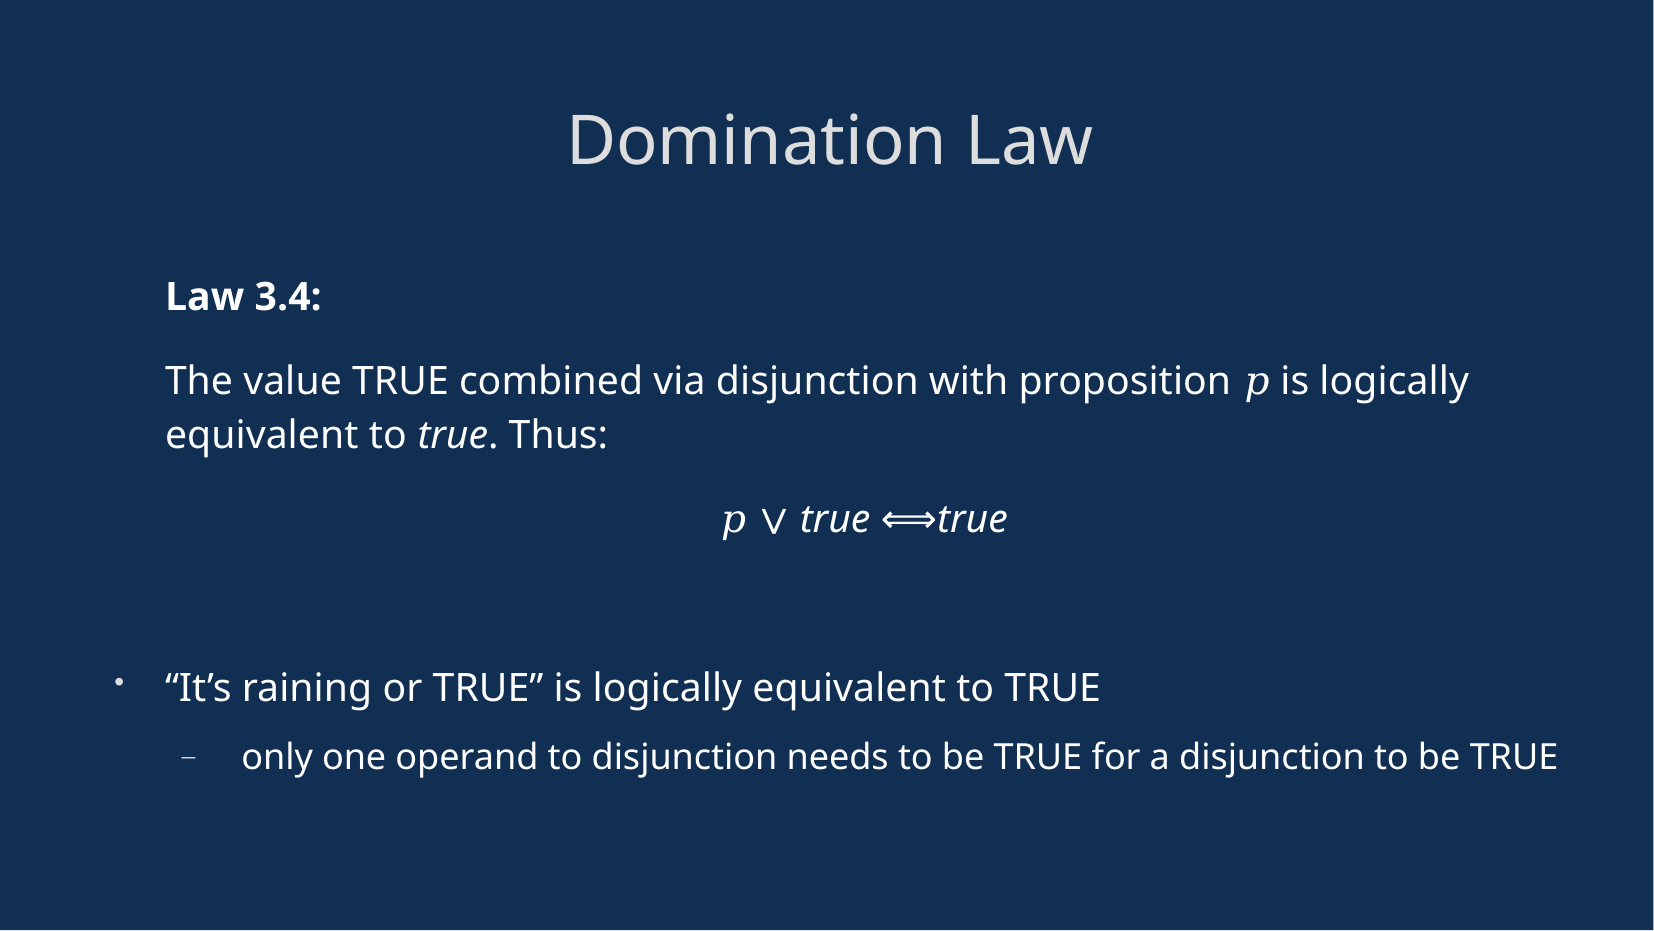

# Domination Law
Law 3.4:
The value TRUE combined via disjunction with proposition 𝑝 is logically equivalent to true. Thus:
𝑝 ∨ true ⟺true
“It’s raining or TRUE” is logically equivalent to TRUE
 only one operand to disjunction needs to be TRUE for a disjunction to be TRUE